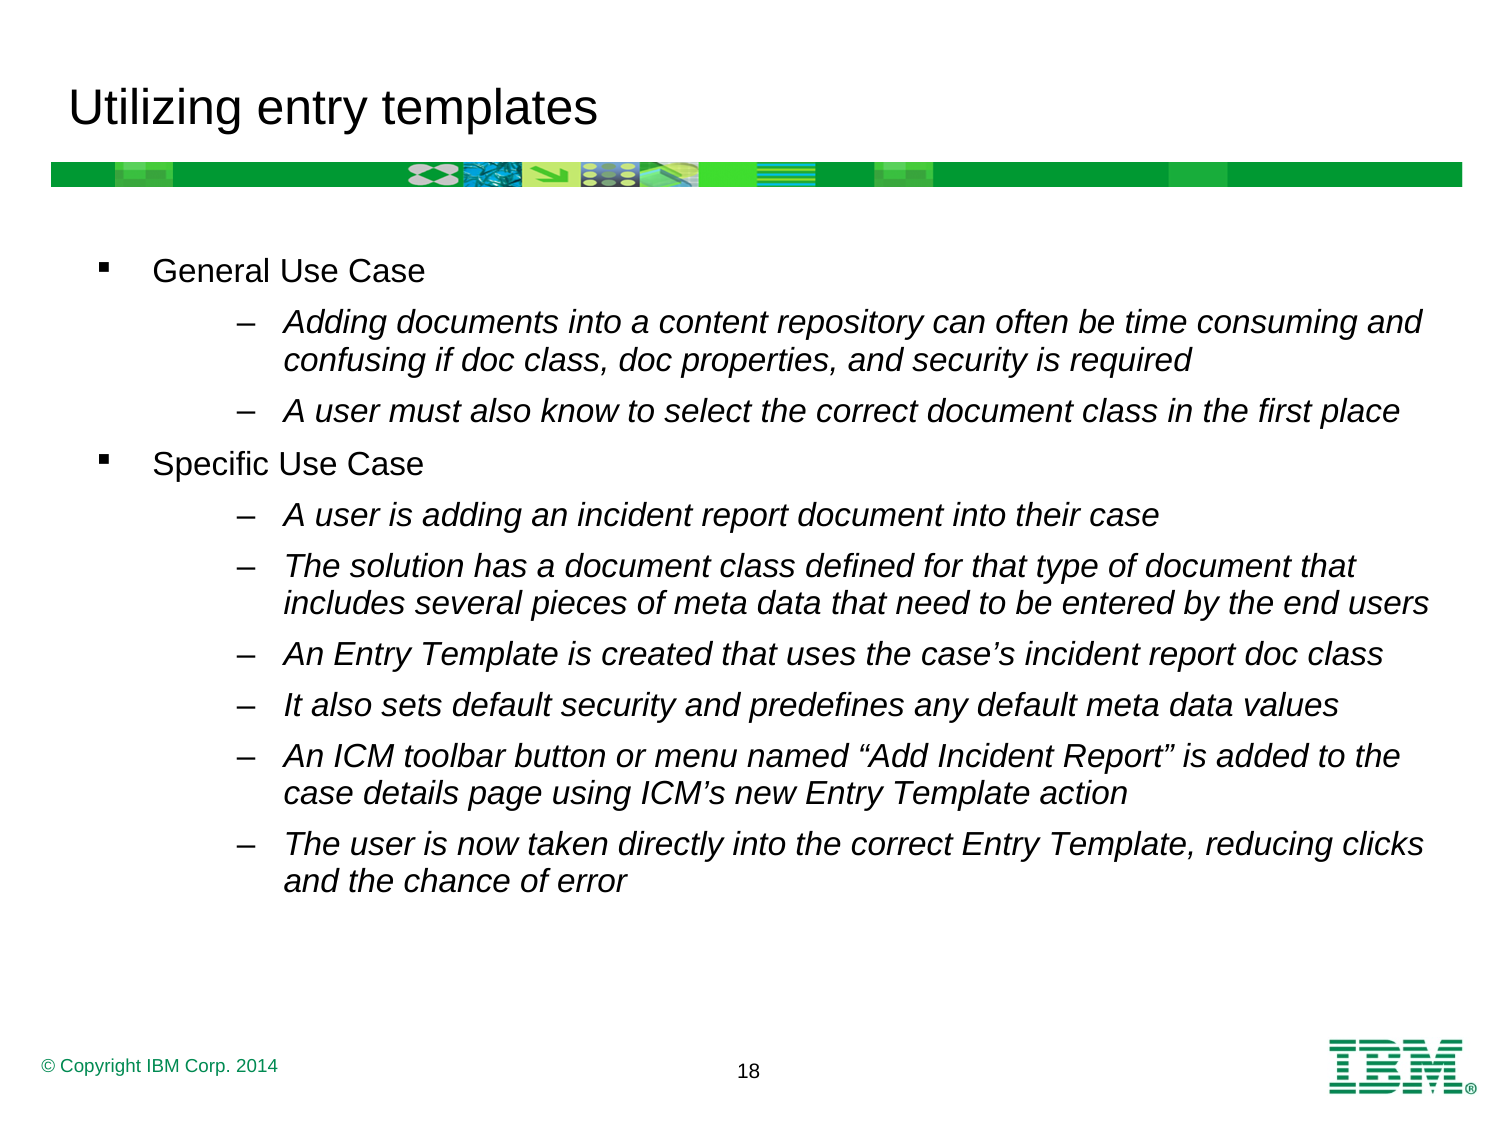

# Utilizing entry templates
General Use Case
Adding documents into a content repository can often be time consuming and confusing if doc class, doc properties, and security is required
A user must also know to select the correct document class in the first place
Specific Use Case
A user is adding an incident report document into their case
The solution has a document class defined for that type of document that includes several pieces of meta data that need to be entered by the end users
An Entry Template is created that uses the case’s incident report doc class
It also sets default security and predefines any default meta data values
An ICM toolbar button or menu named “Add Incident Report” is added to the case details page using ICM’s new Entry Template action
The user is now taken directly into the correct Entry Template, reducing clicks and the chance of error
18